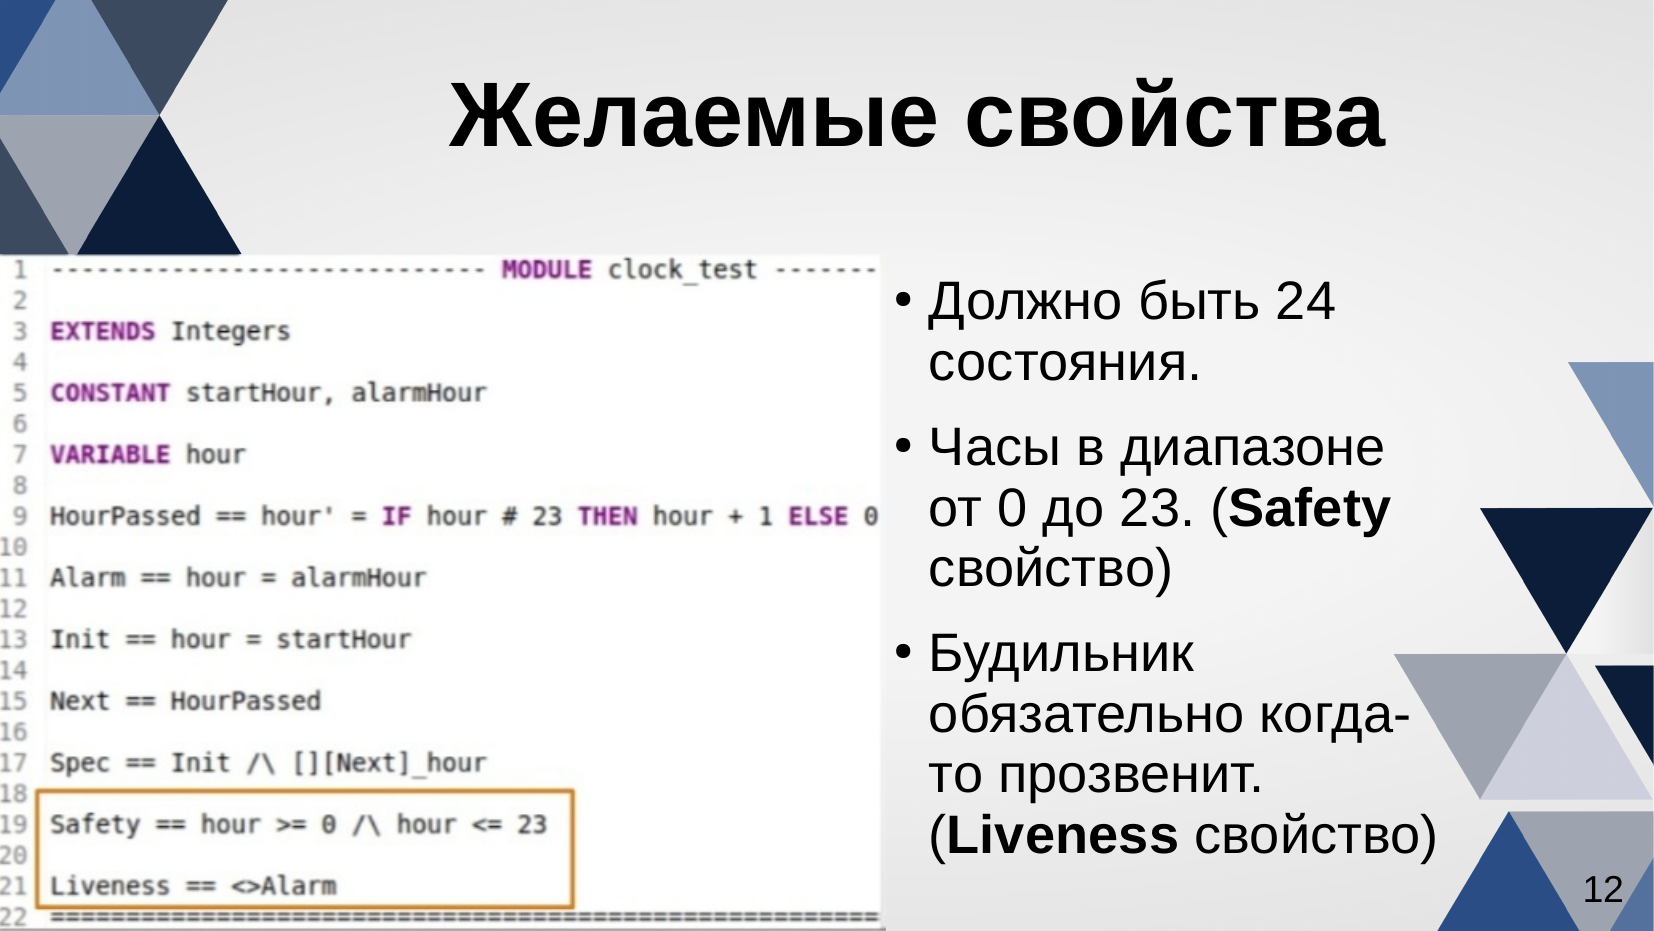

# Желаемые свойства
Должно быть 24 состояния.
Часы в диапазоне от 0 до 23. (Safety свойство)
Будильник обязательно когда-то прозвенит. (Liveness свойство)